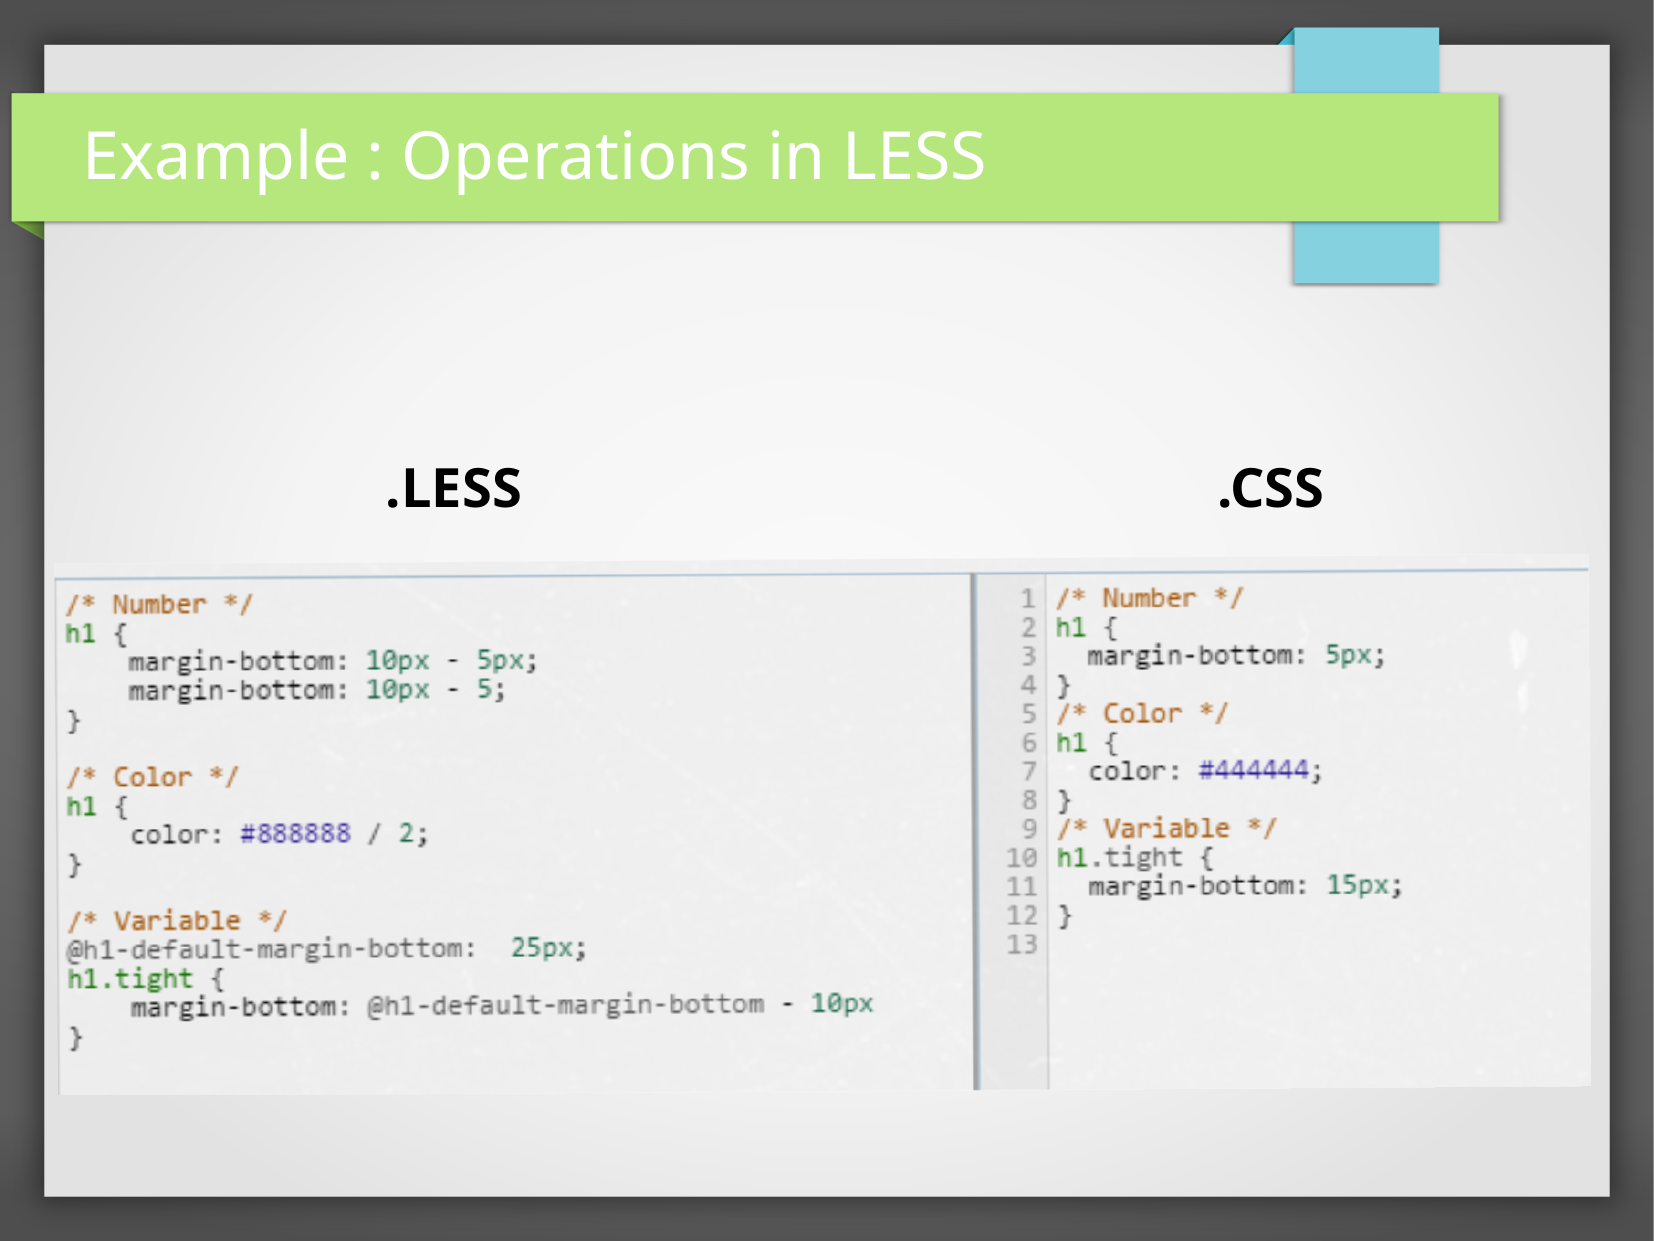

# Example : Operations in LESS
.LESS
.CSS